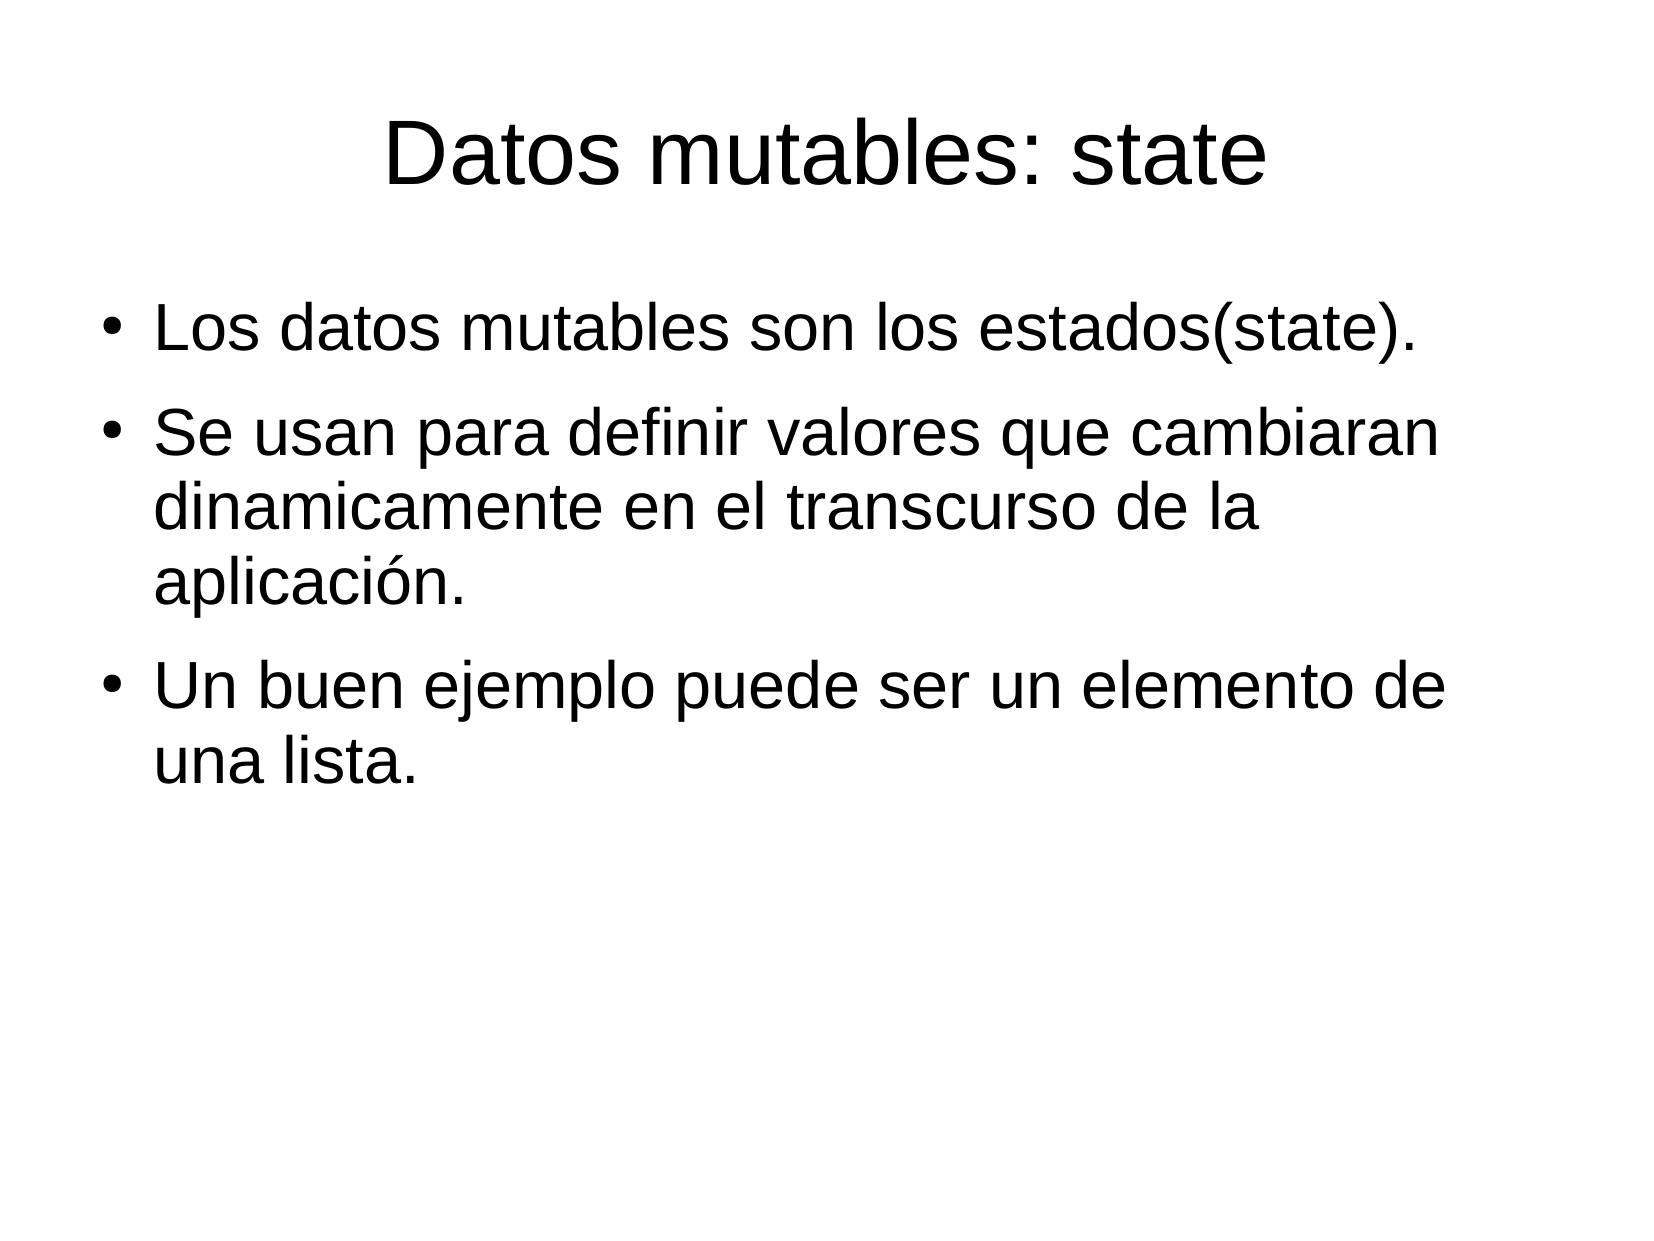

# Datos mutables: state
Los datos mutables son los estados(state).
Se usan para definir valores que cambiaran dinamicamente en el transcurso de la aplicación.
Un buen ejemplo puede ser un elemento de una lista.